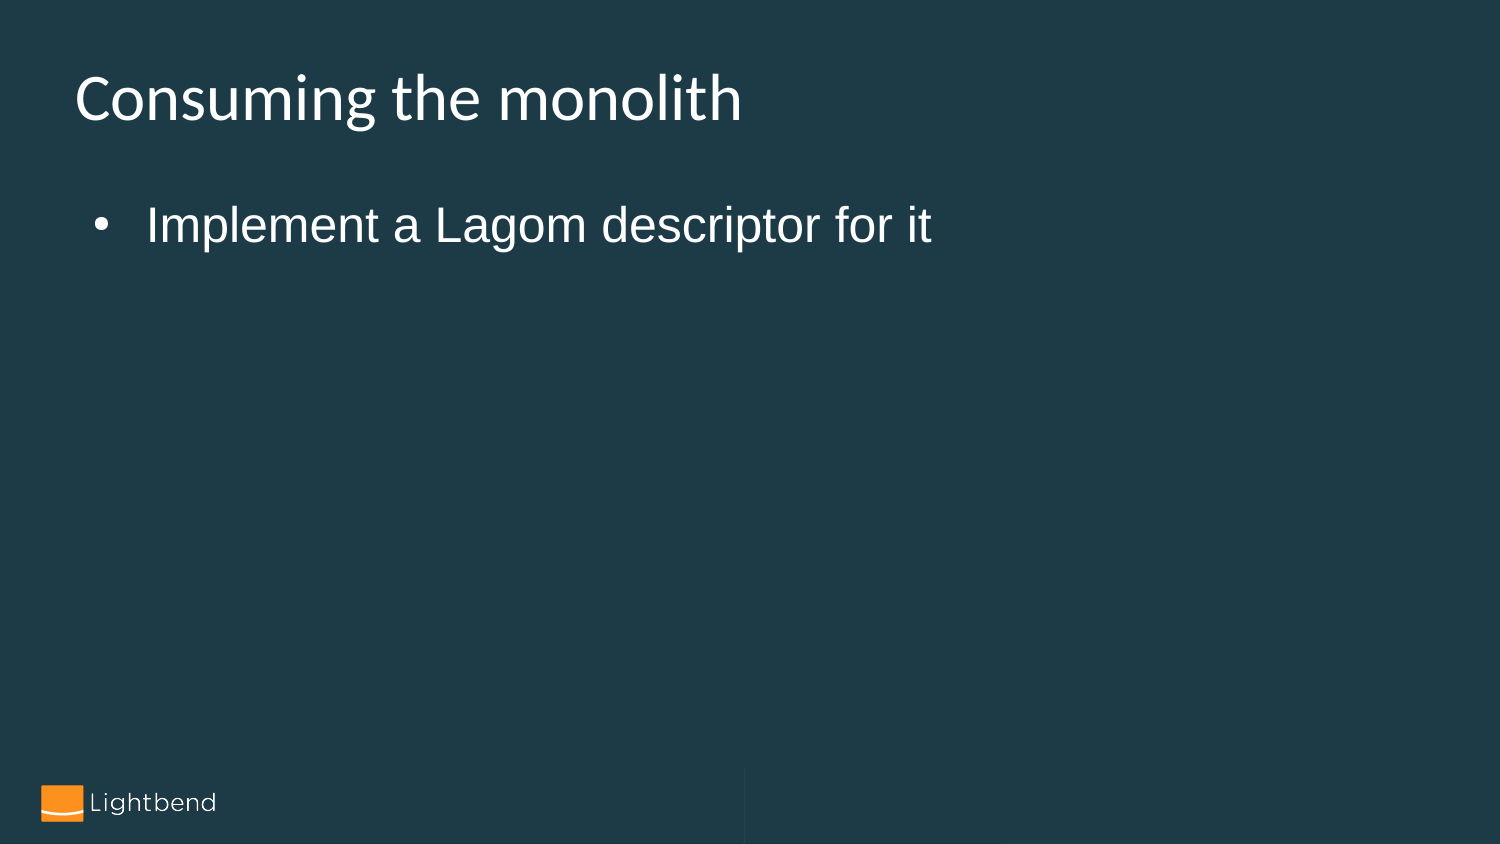

# Consuming the monolith
Implement a Lagom descriptor for it